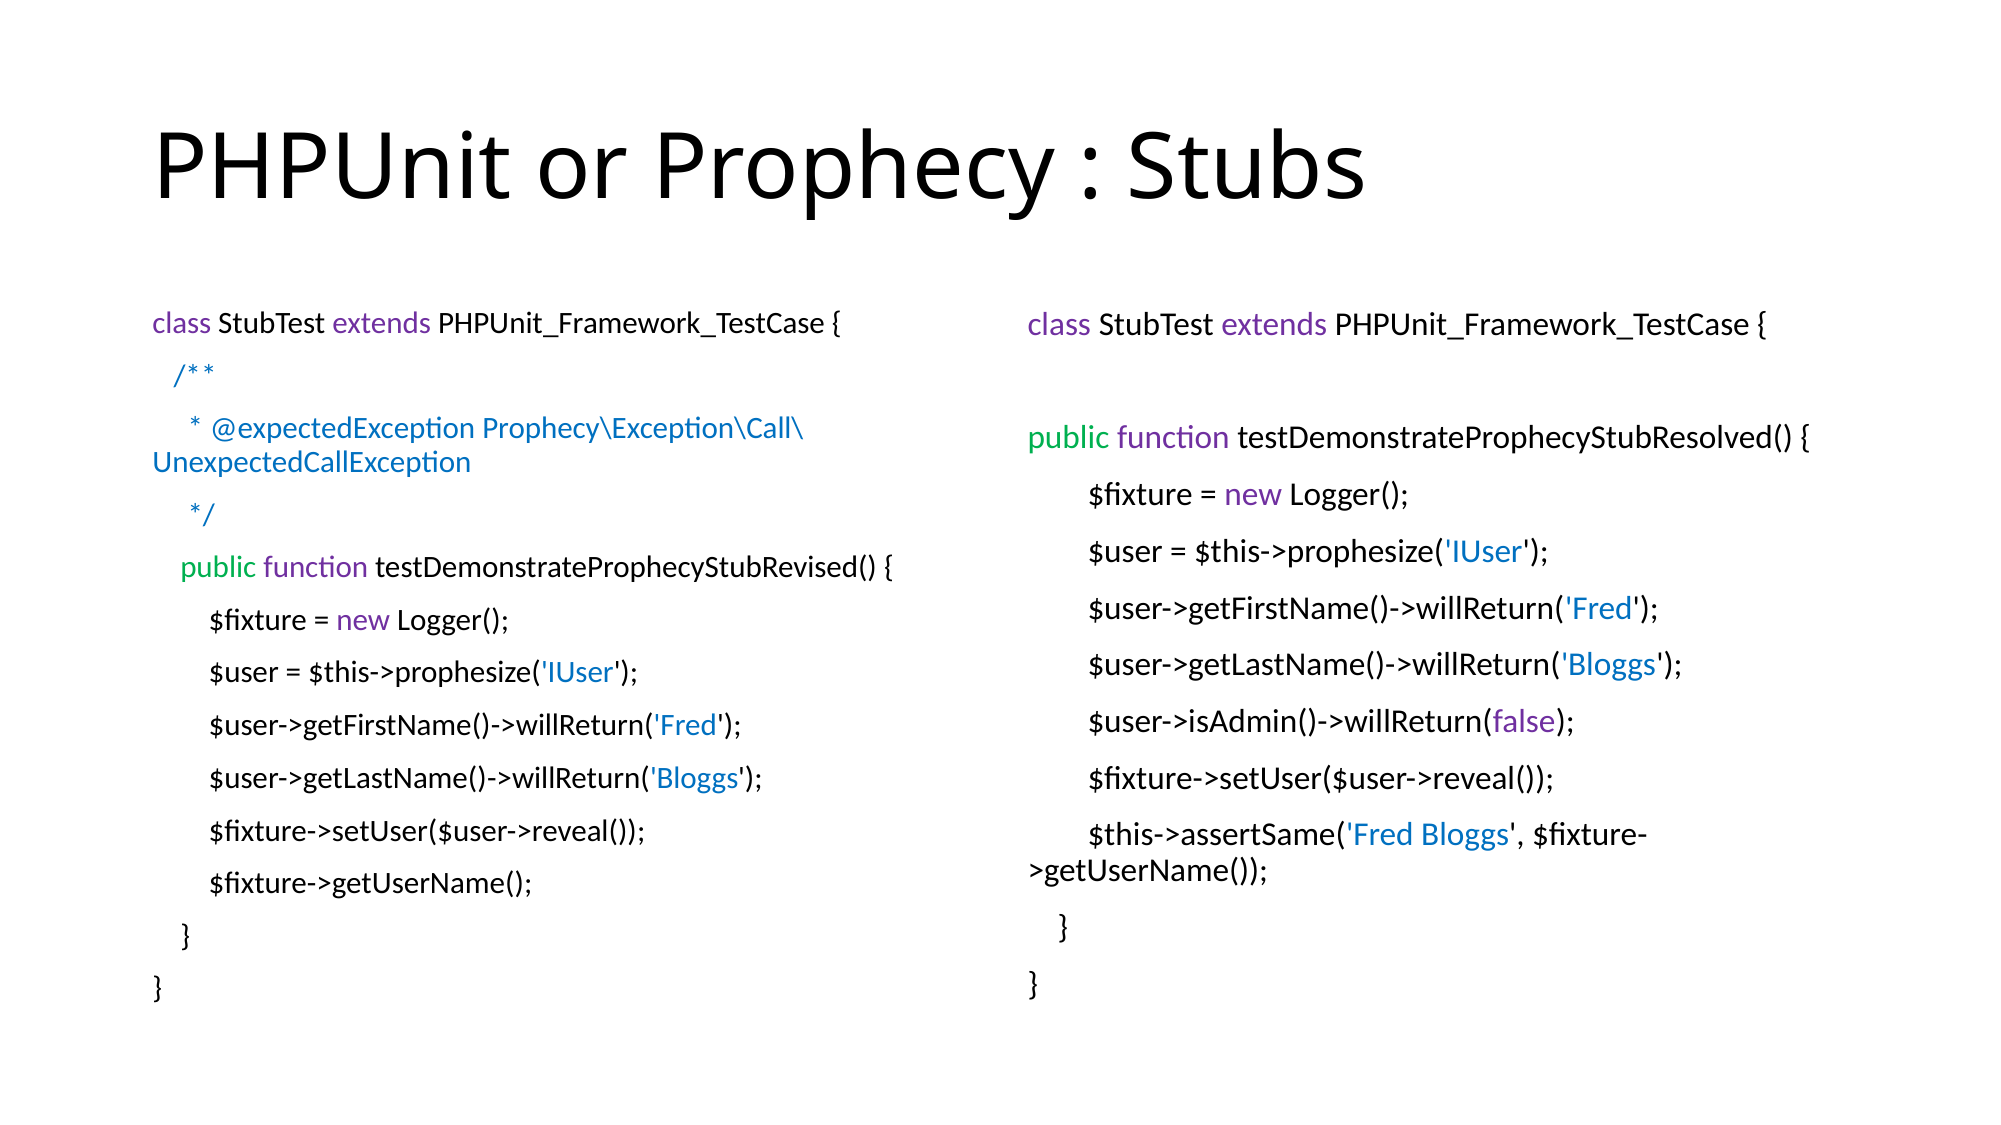

# PHPUnit or Prophecy : Stubs
class StubTest extends PHPUnit_Framework_TestCase {
 /**
 * @expectedException Prophecy\Exception\Call\UnexpectedCallException
 */
 public function testDemonstrateProphecyStubRevised() {
 $fixture = new Logger();
 $user = $this->prophesize('IUser');
 $user->getFirstName()->willReturn('Fred');
 $user->getLastName()->willReturn('Bloggs');
 $fixture->setUser($user->reveal());
 $fixture->getUserName();
 }
}
class StubTest extends PHPUnit_Framework_TestCase {
public function testDemonstrateProphecyStubResolved() {
 $fixture = new Logger();
 $user = $this->prophesize('IUser');
 $user->getFirstName()->willReturn('Fred');
 $user->getLastName()->willReturn('Bloggs');
 $user->isAdmin()->willReturn(false);
 $fixture->setUser($user->reveal());
 $this->assertSame('Fred Bloggs', $fixture->getUserName());
 }
}